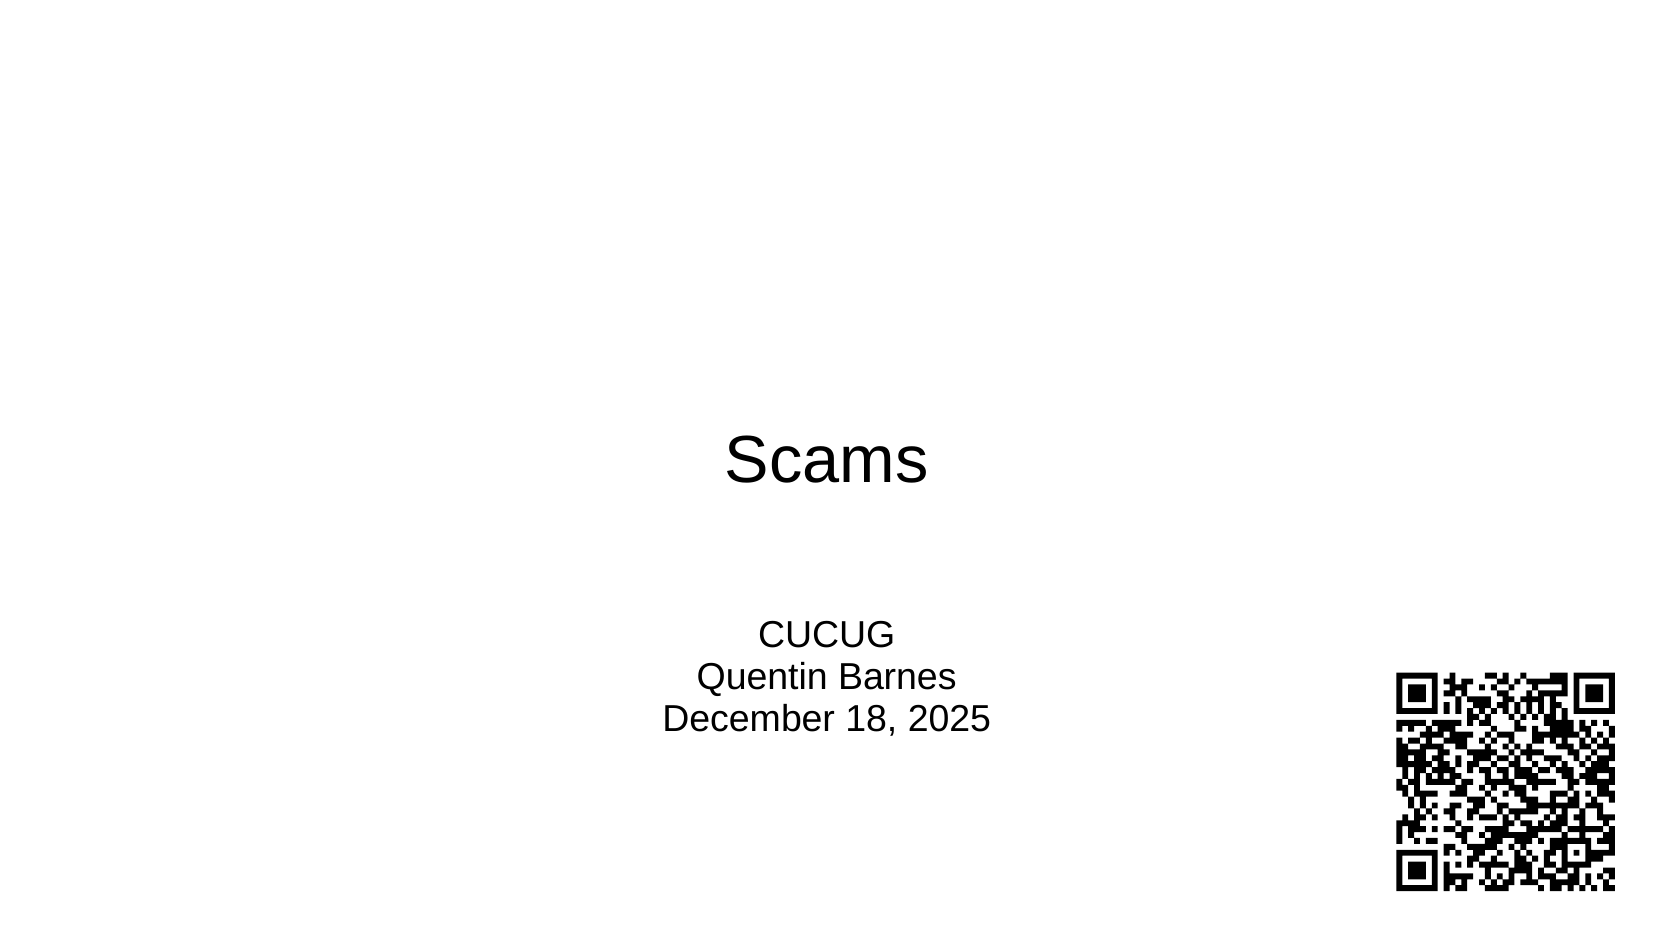

# Scams
CUCUG
Quentin Barnes
December 18, 2025